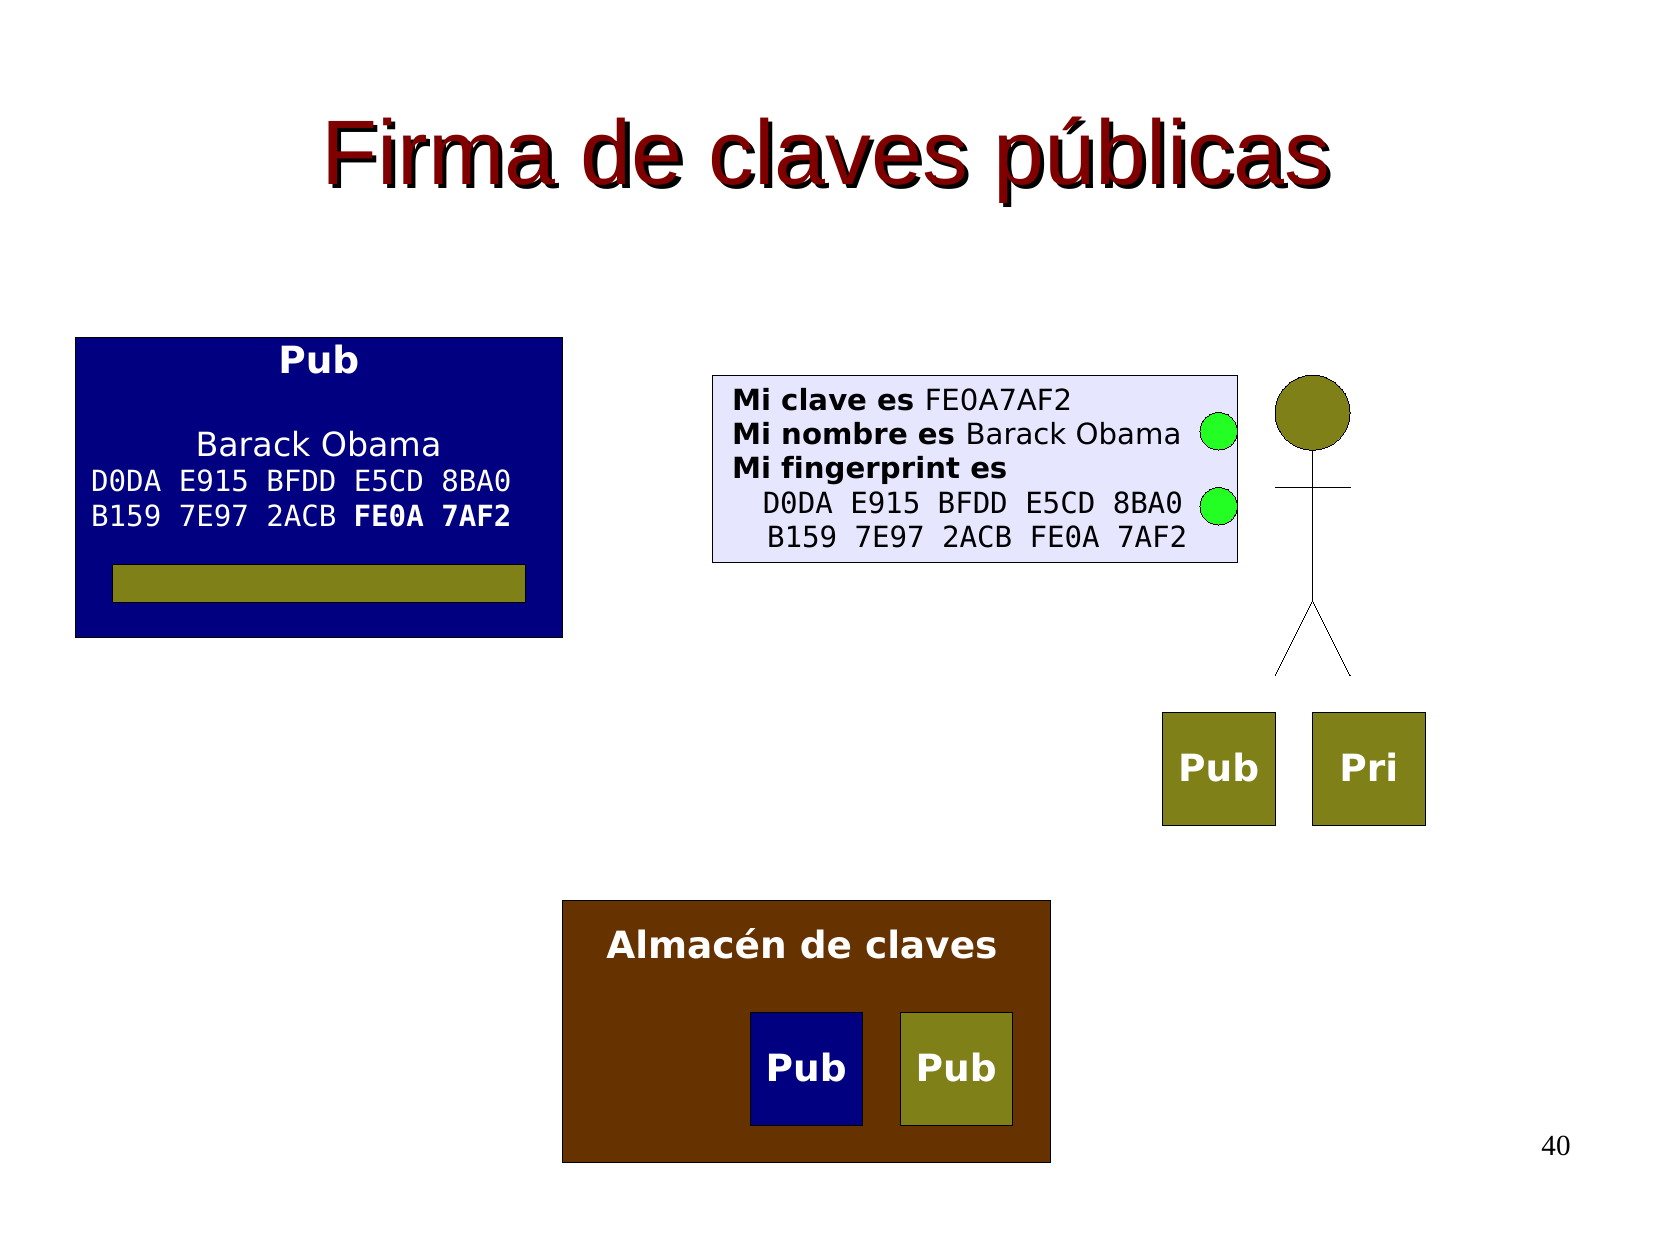

# Firma de claves públicas
Pub
Barack Obama
D0DA E915 BFDD E5CD 8BA0
B159 7E97 2ACB FE0A 7AF2
Mi clave es FE0A7AF2
Mi nombre es Barack Obama
Mi fingerprint es
 D0DA E915 BFDD E5CD 8BA0
 B159 7E97 2ACB FE0A 7AF2
Pub
Pri
Almacén de claves
Pub
Pub
40